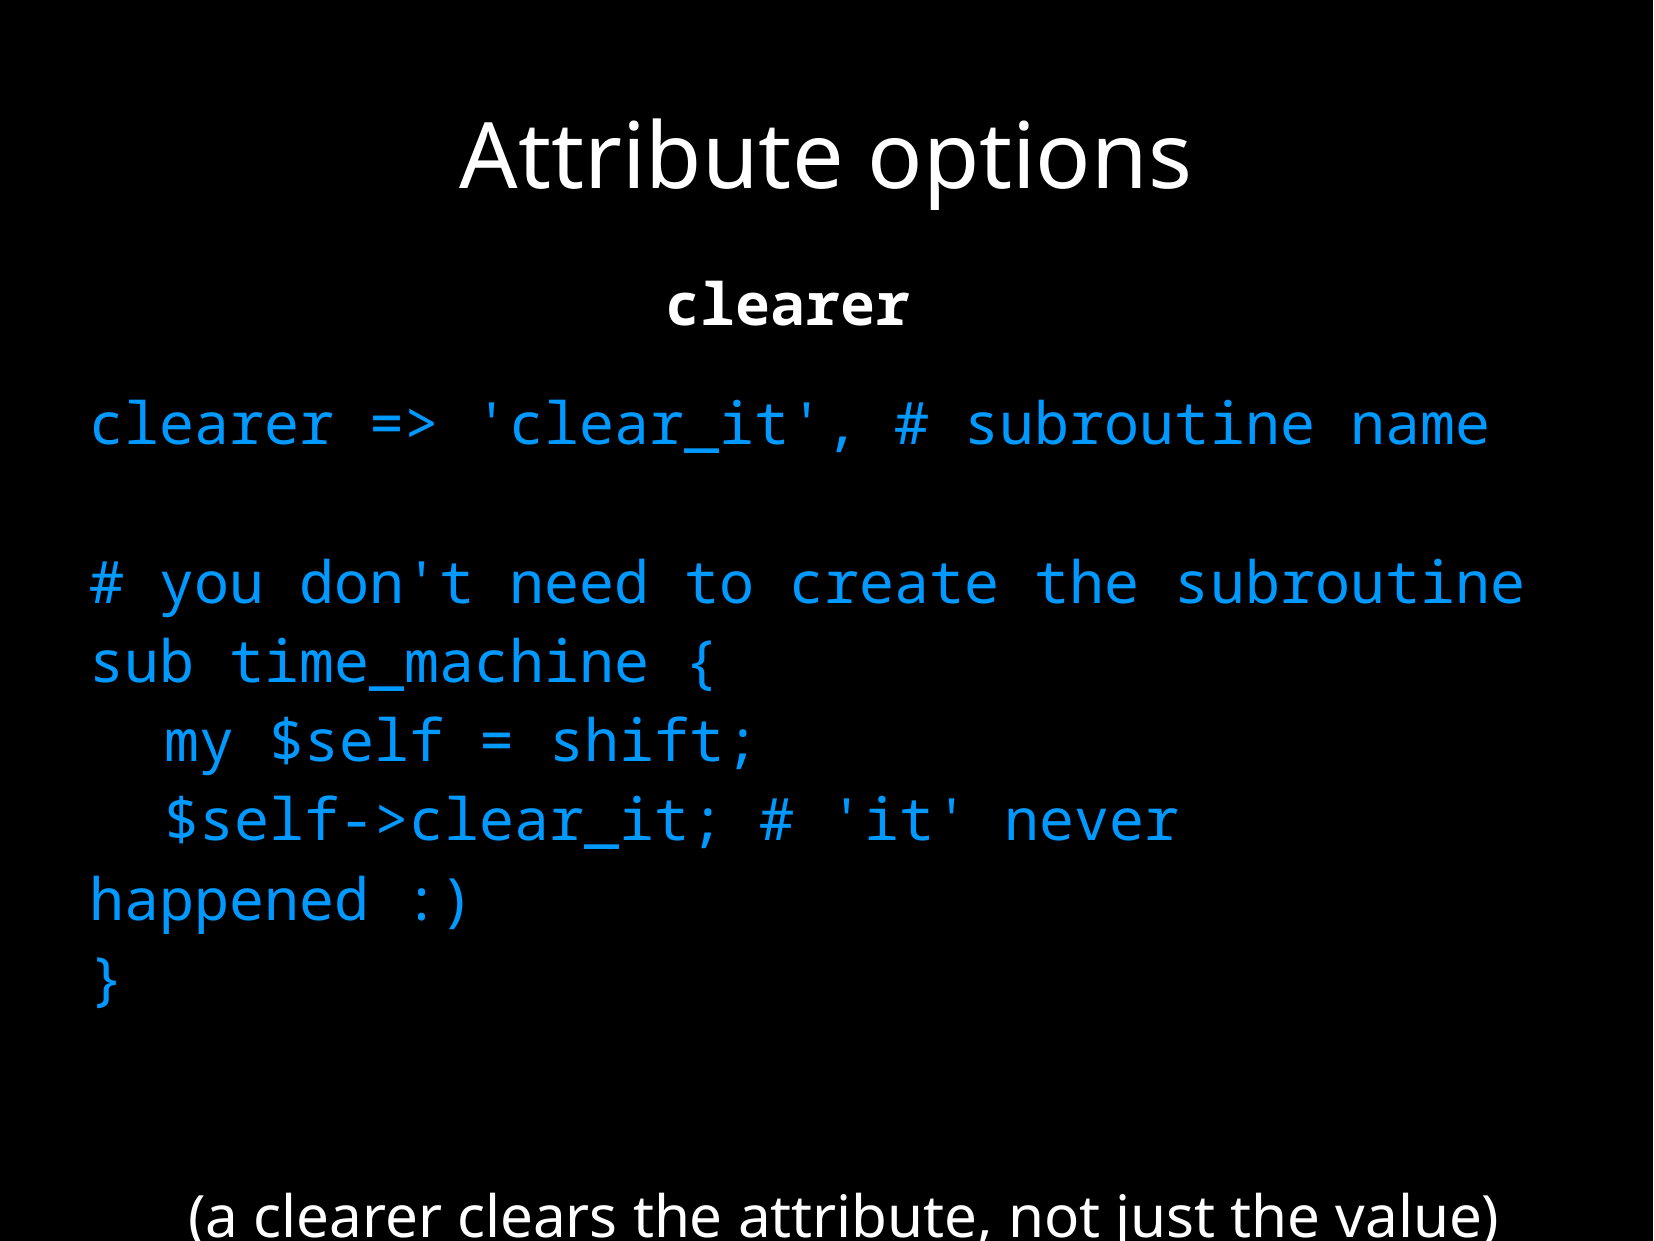

# Attribute options
clearer
clearer => 'clear_it', # subroutine name
# you don't need to create the subroutine
sub time_machine {
	my $self = shift;
	$self->clear_it; # 'it' never happened :)
}
(a clearer clears the attribute, not just the value)